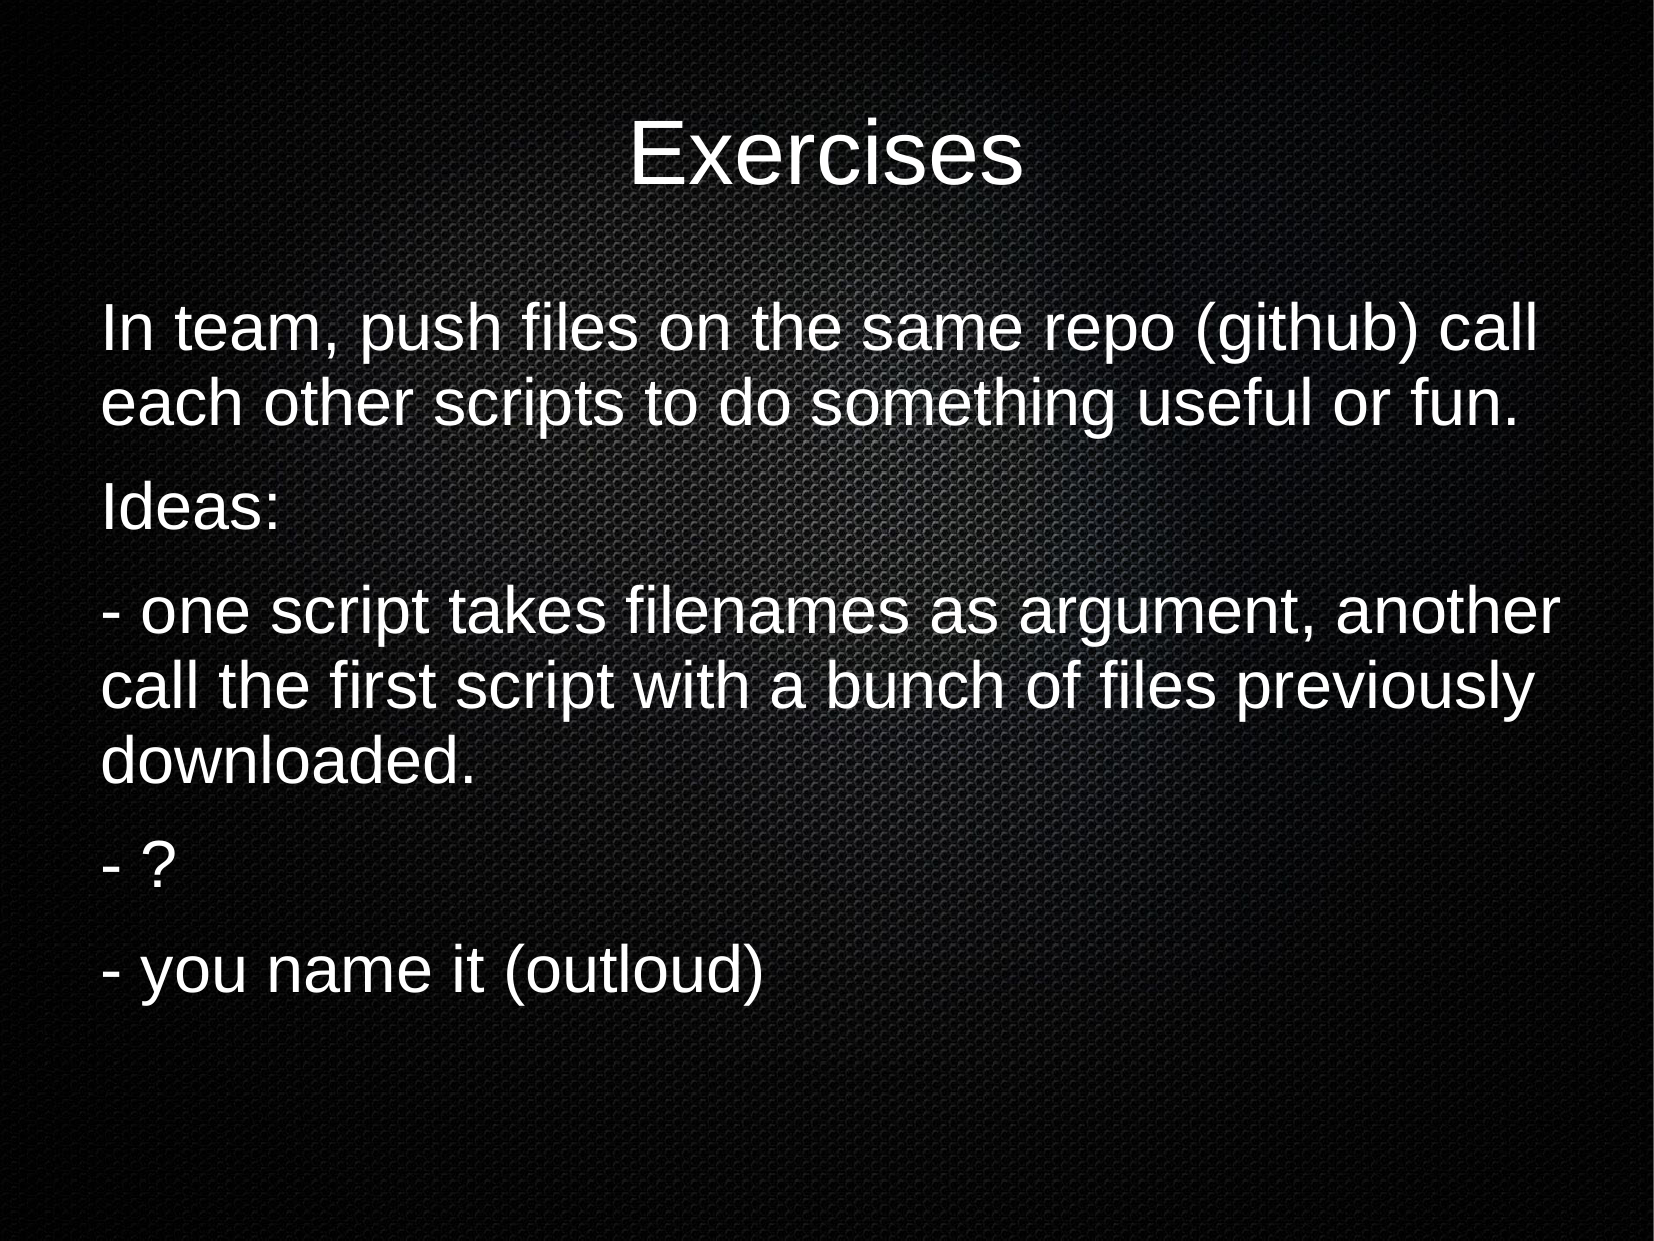

# Exercises
In team, push files on the same repo (github) call each other scripts to do something useful or fun.
Ideas:
- one script takes filenames as argument, another call the first script with a bunch of files previously downloaded.
- ?
- you name it (outloud)